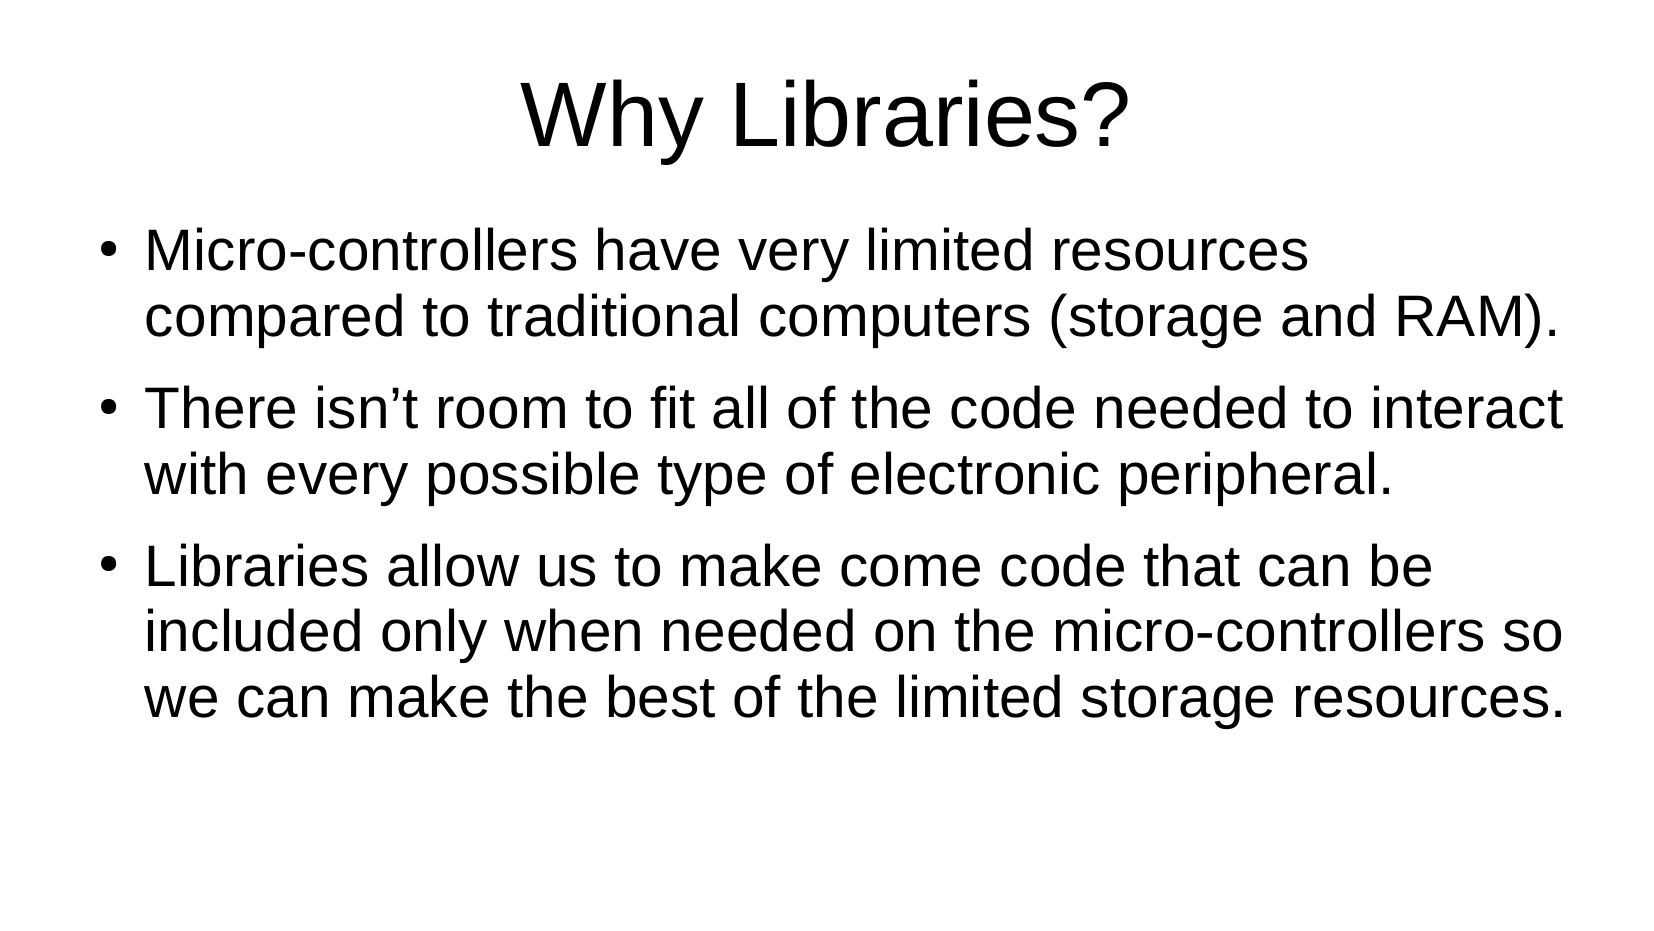

# Why Libraries?
Micro-controllers have very limited resources compared to traditional computers (storage and RAM).
There isn’t room to fit all of the code needed to interact with every possible type of electronic peripheral.
Libraries allow us to make come code that can be included only when needed on the micro-controllers so we can make the best of the limited storage resources.